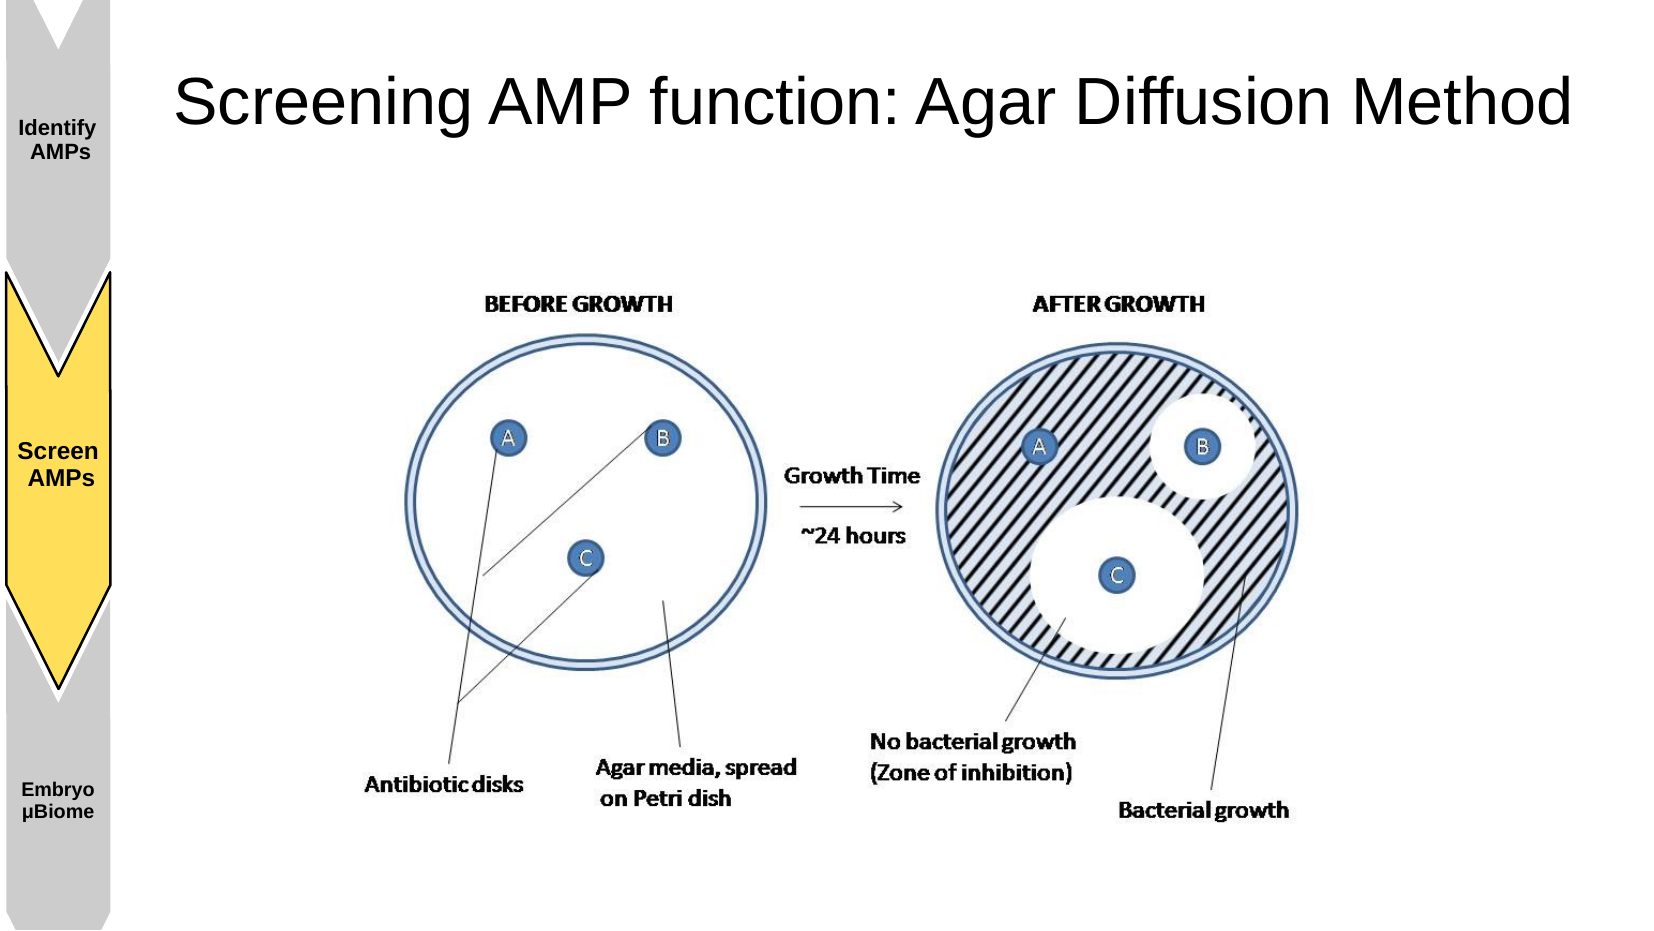

# Screening AMP function: Agar Diffusion Method